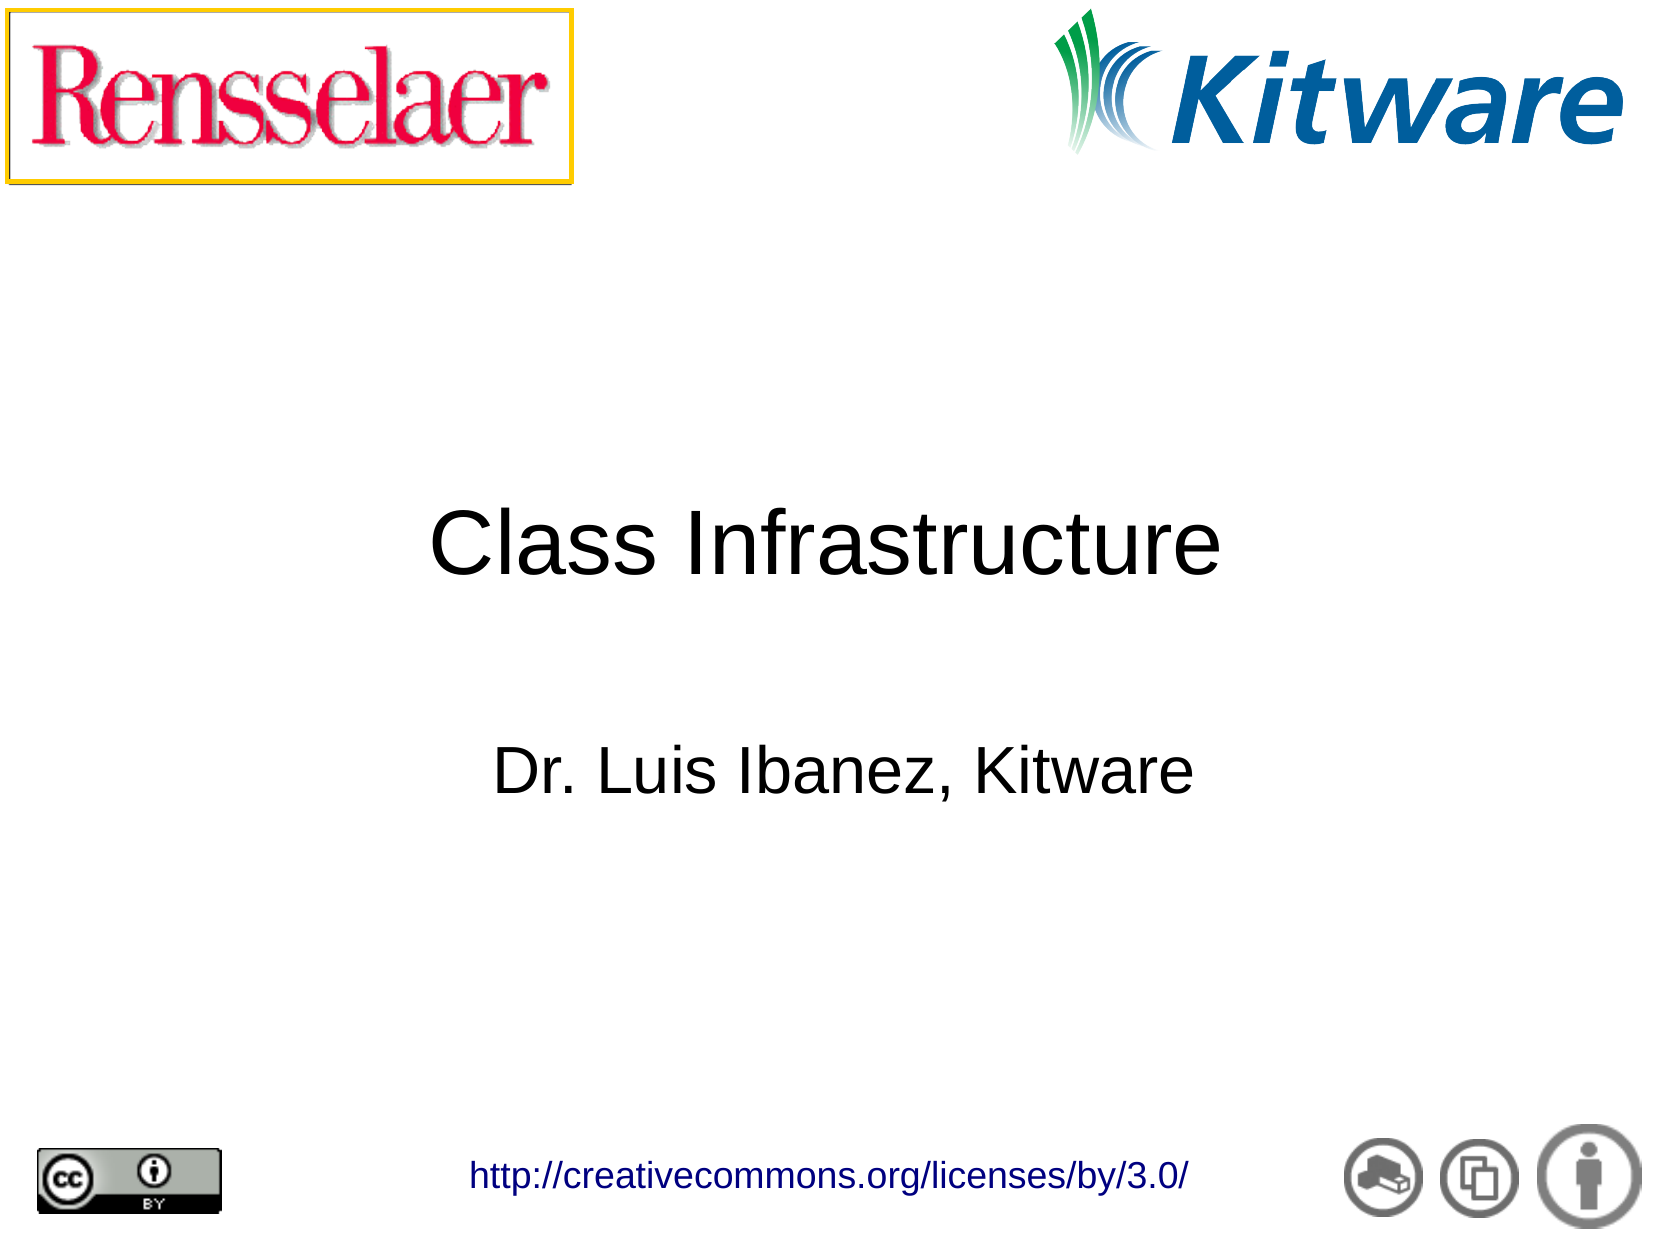

# Class Infrastructure
Dr. Luis Ibanez, Kitware
http://creativecommons.org/licenses/by/3.0/